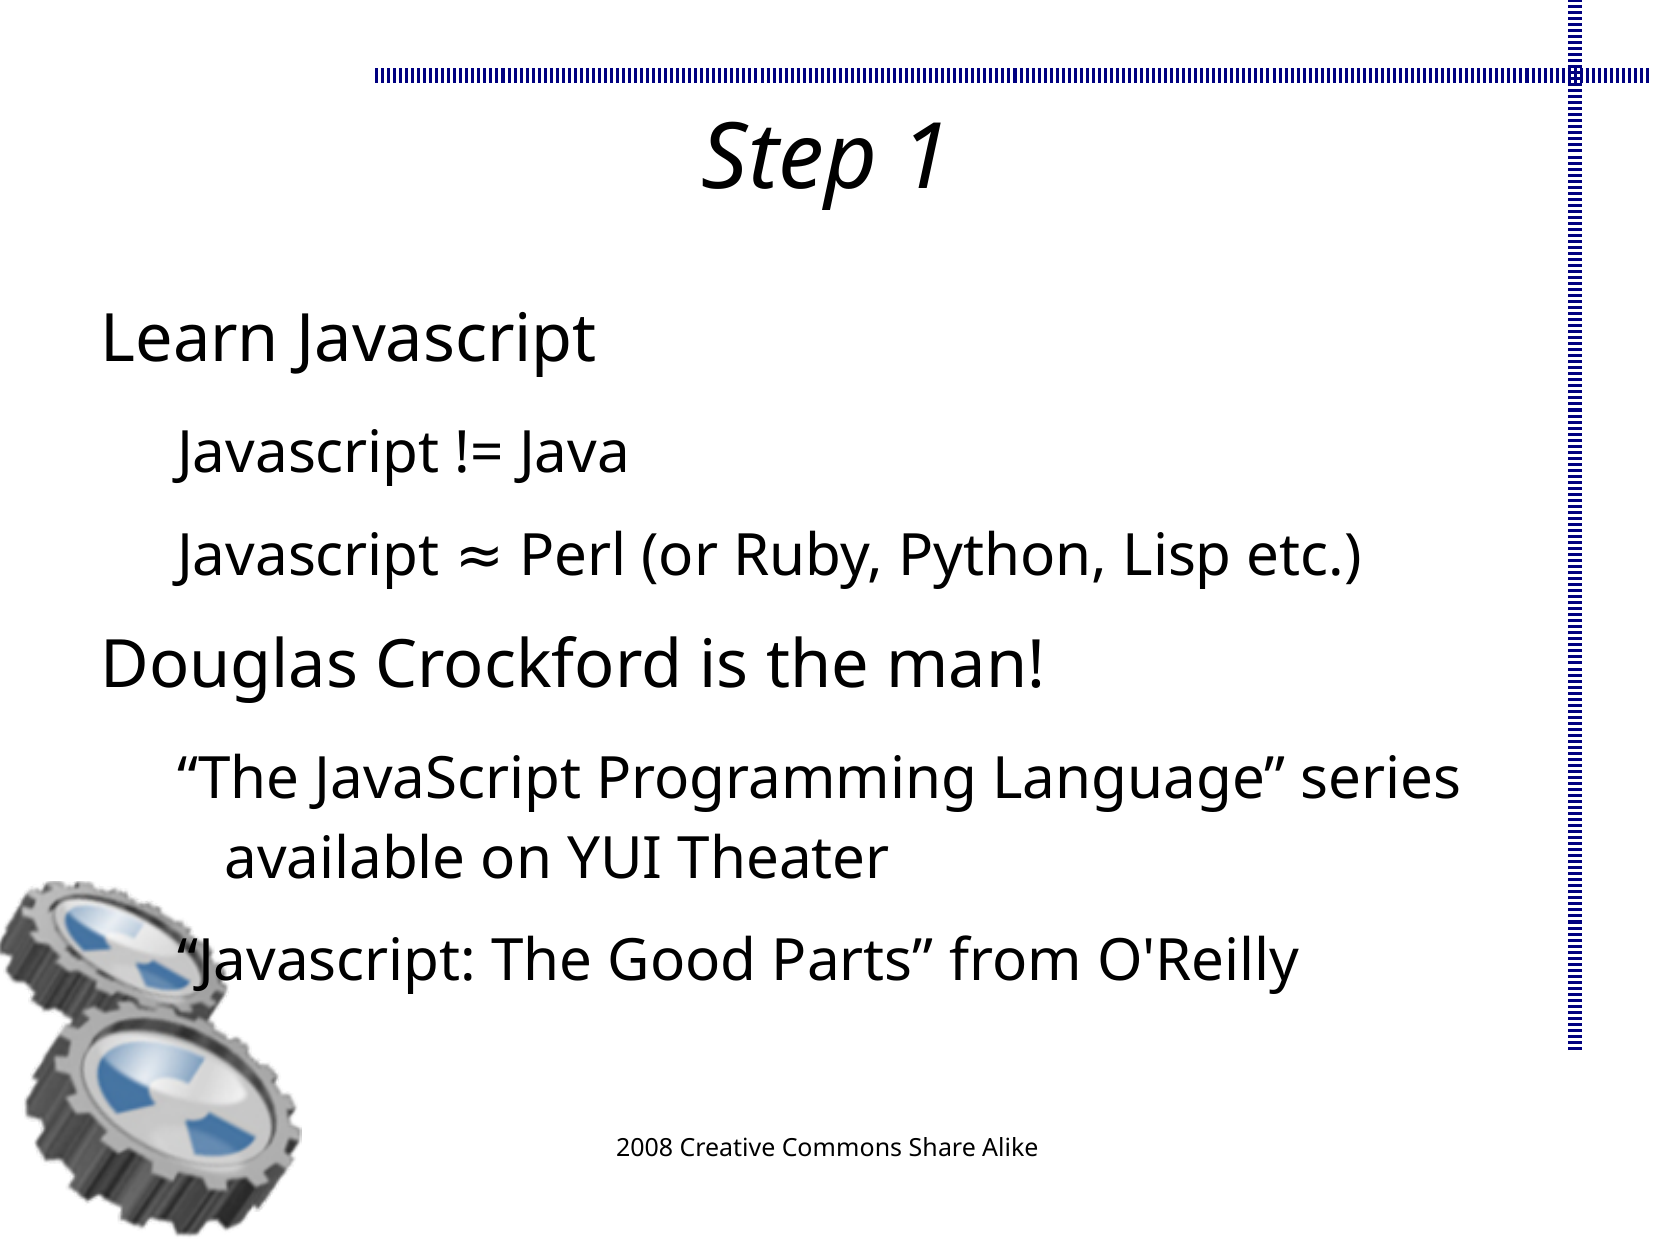

# Step 1
Learn Javascript
Javascript != Java
Javascript ≈ Perl (or Ruby, Python, Lisp etc.)
Douglas Crockford is the man!
“The JavaScript Programming Language” series available on YUI Theater
“Javascript: The Good Parts” from O'Reilly